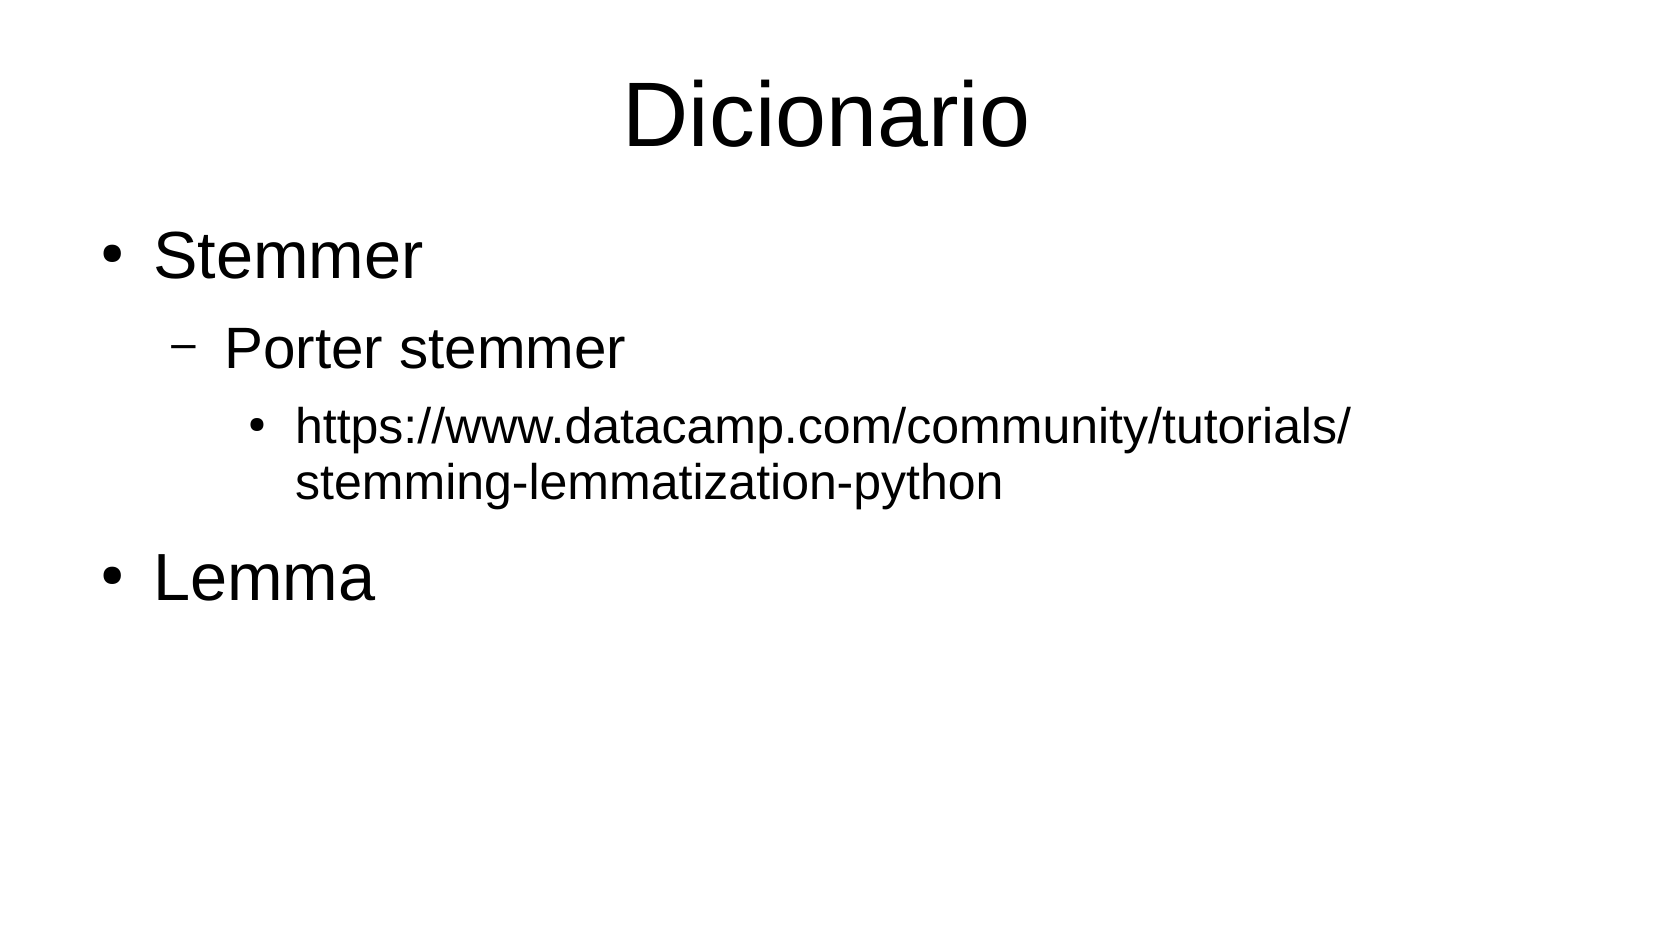

# Dicionario
Stemmer
Porter stemmer
https://www.datacamp.com/community/tutorials/stemming-lemmatization-python
Lemma